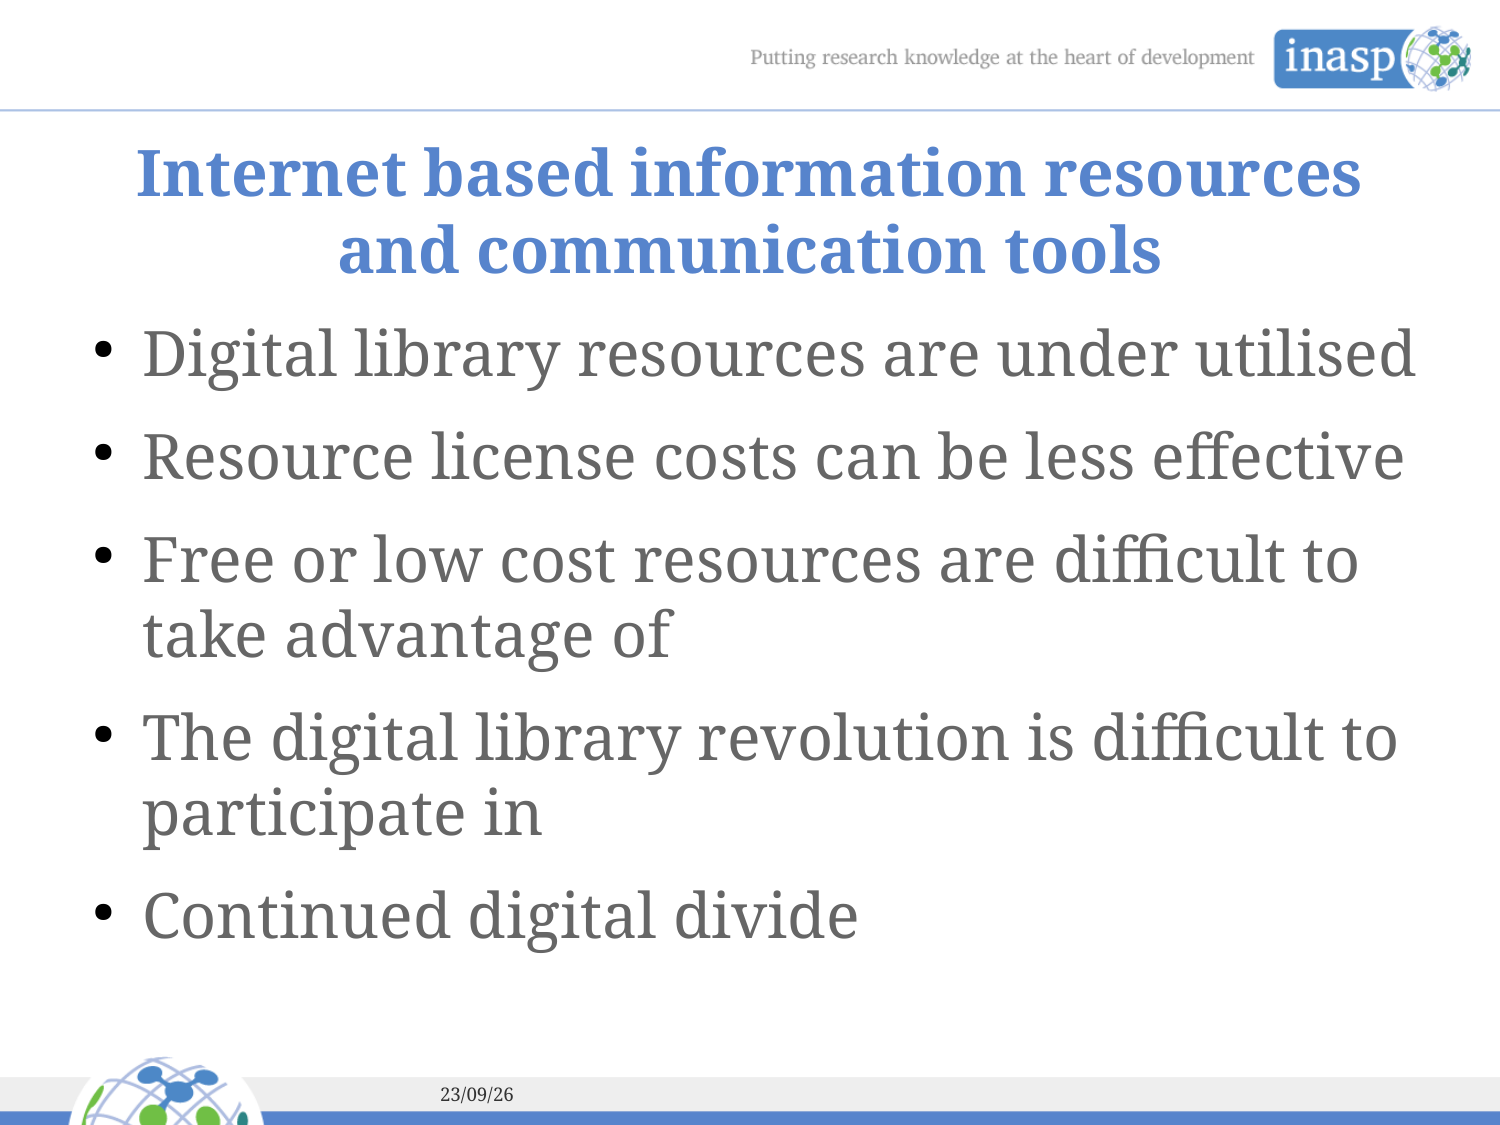

# Internet based information resources and communication tools
Digital library resources are under utilised
Resource license costs can be less effective
Free or low cost resources are difficult to take advantage of
The digital library revolution is difficult to participate in
Continued digital divide